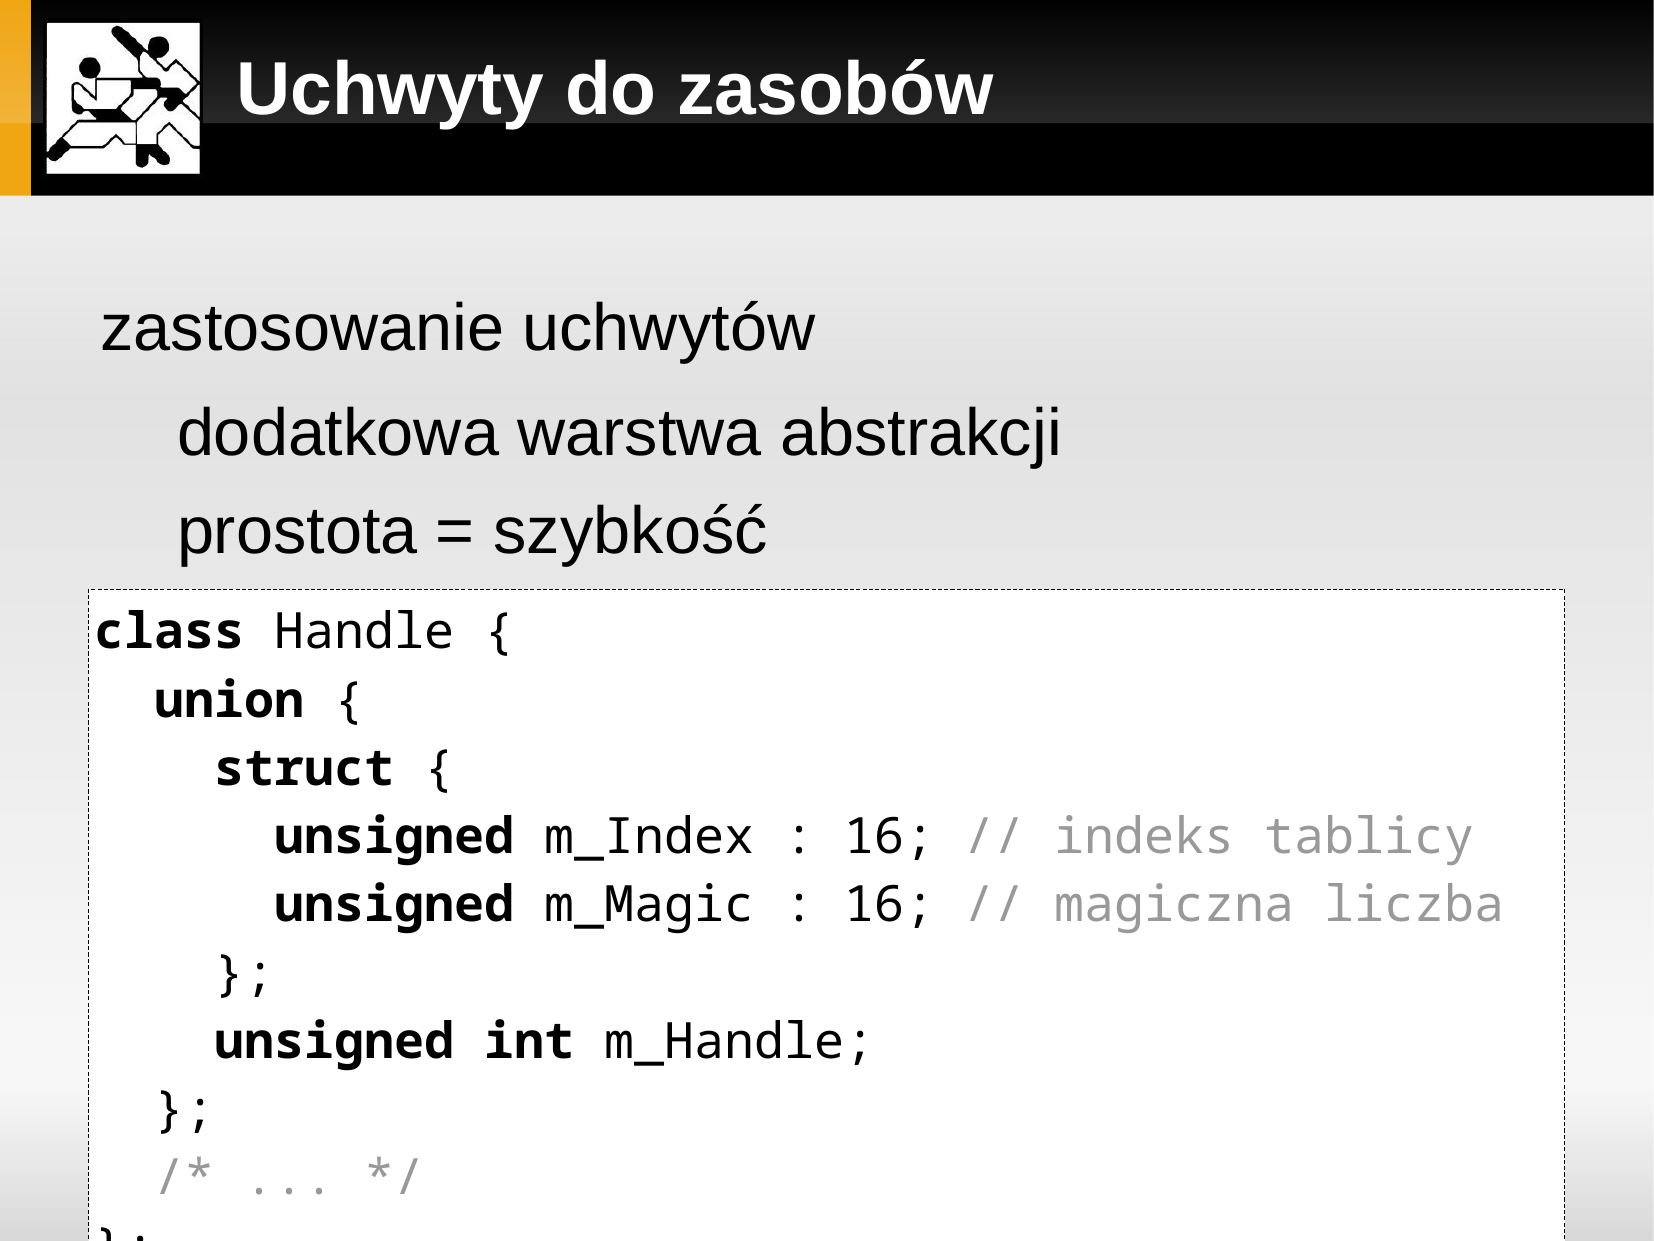

# Uchwyty do zasobów
zastosowanie uchwytów
dodatkowa warstwa abstrakcji
prostota = szybkość
class Handle {
 union {
 struct {
 unsigned m_Index : 16; // indeks tablicy
 unsigned m_Magic : 16; // magiczna liczba
 };
 unsigned int m_Handle;
 };
 /* ... */
};